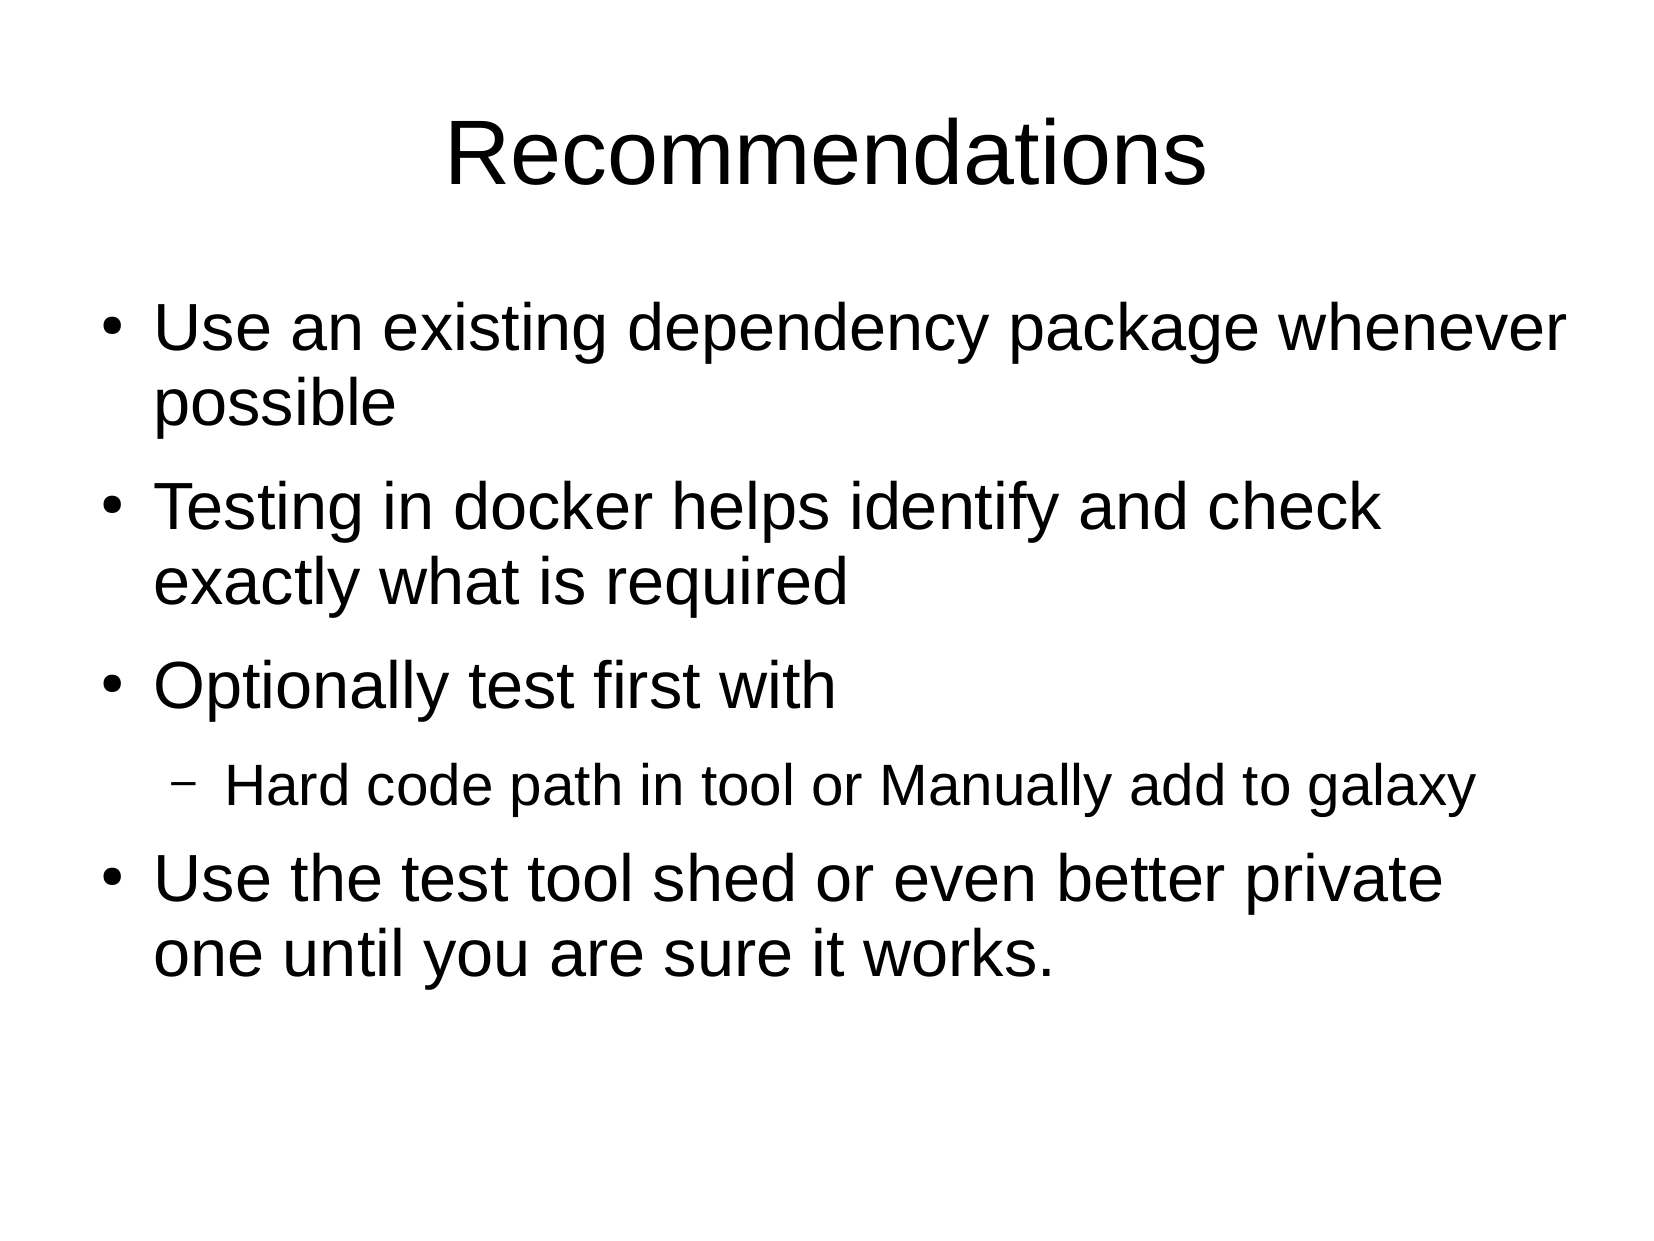

# Recommendations
Use an existing dependency package whenever possible
Testing in docker helps identify and check exactly what is required
Optionally test first with
Hard code path in tool or Manually add to galaxy
Use the test tool shed or even better private one until you are sure it works.